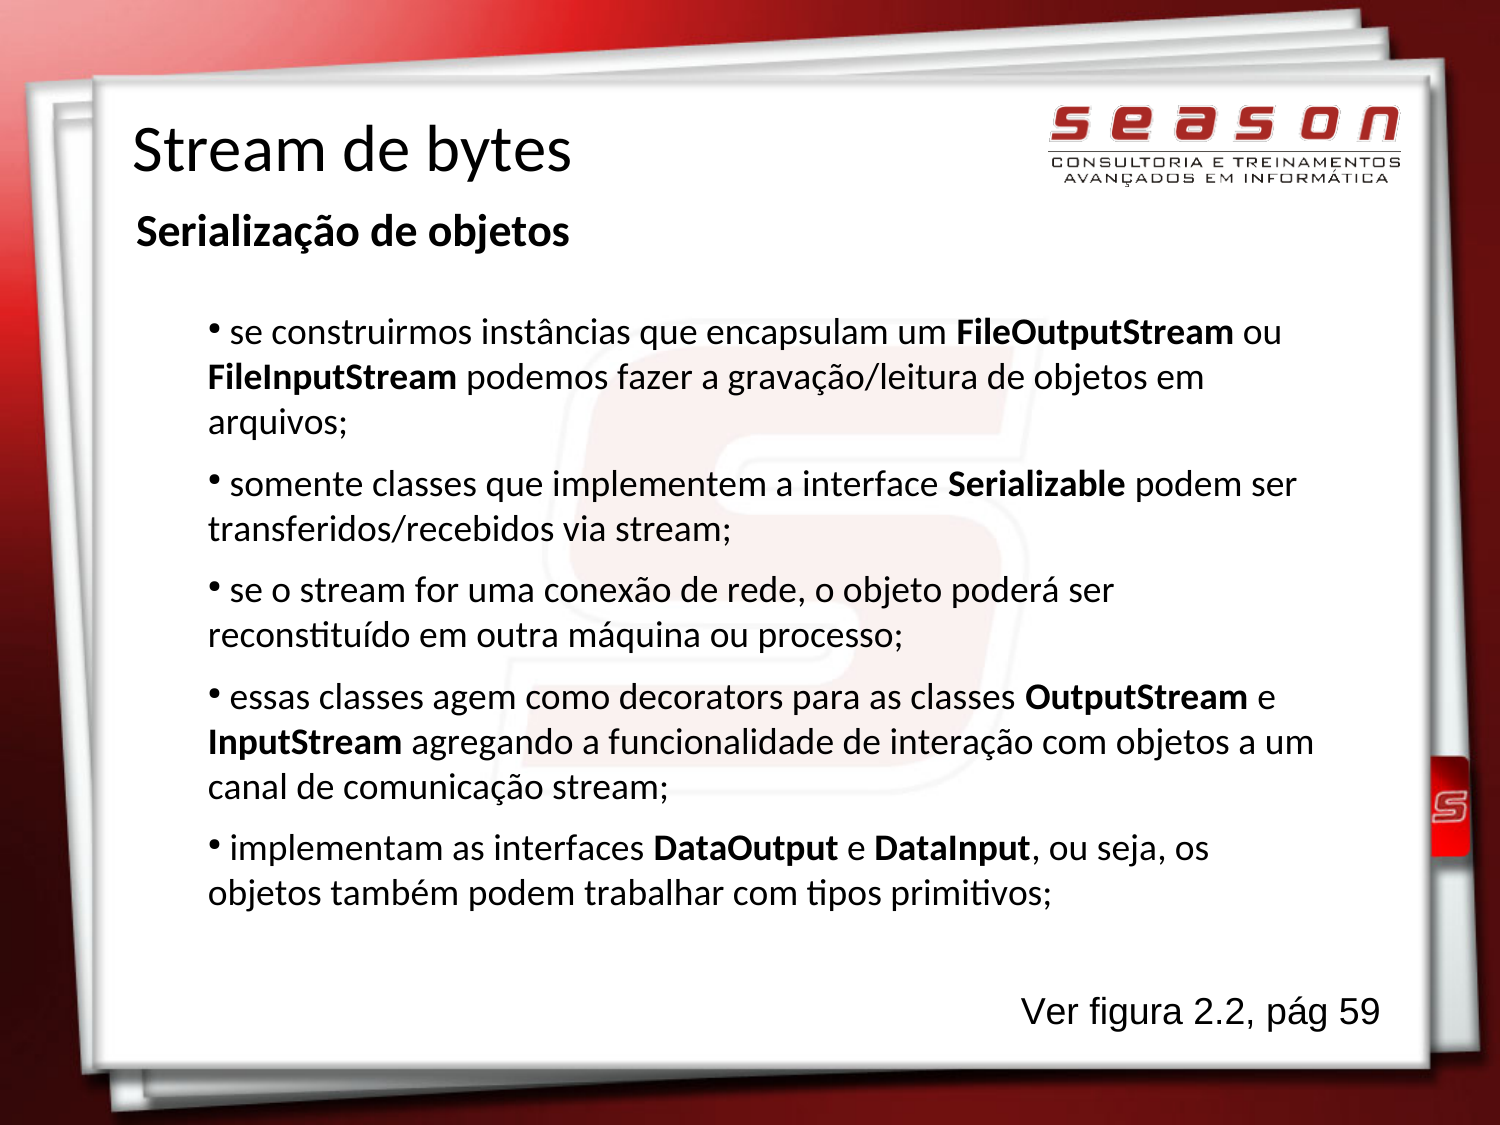

# Stream de bytes
Serialização de objetos
 se construirmos instâncias que encapsulam um FileOutputStream ou FileInputStream podemos fazer a gravação/leitura de objetos em arquivos;
 somente classes que implementem a interface Serializable podem ser transferidos/recebidos via stream;
 se o stream for uma conexão de rede, o objeto poderá ser reconstituído em outra máquina ou processo;
 essas classes agem como decorators para as classes OutputStream e InputStream agregando a funcionalidade de interação com objetos a um canal de comunicação stream;
 implementam as interfaces DataOutput e DataInput, ou seja, os objetos também podem trabalhar com tipos primitivos;
Ver figura 2.2, pág 59